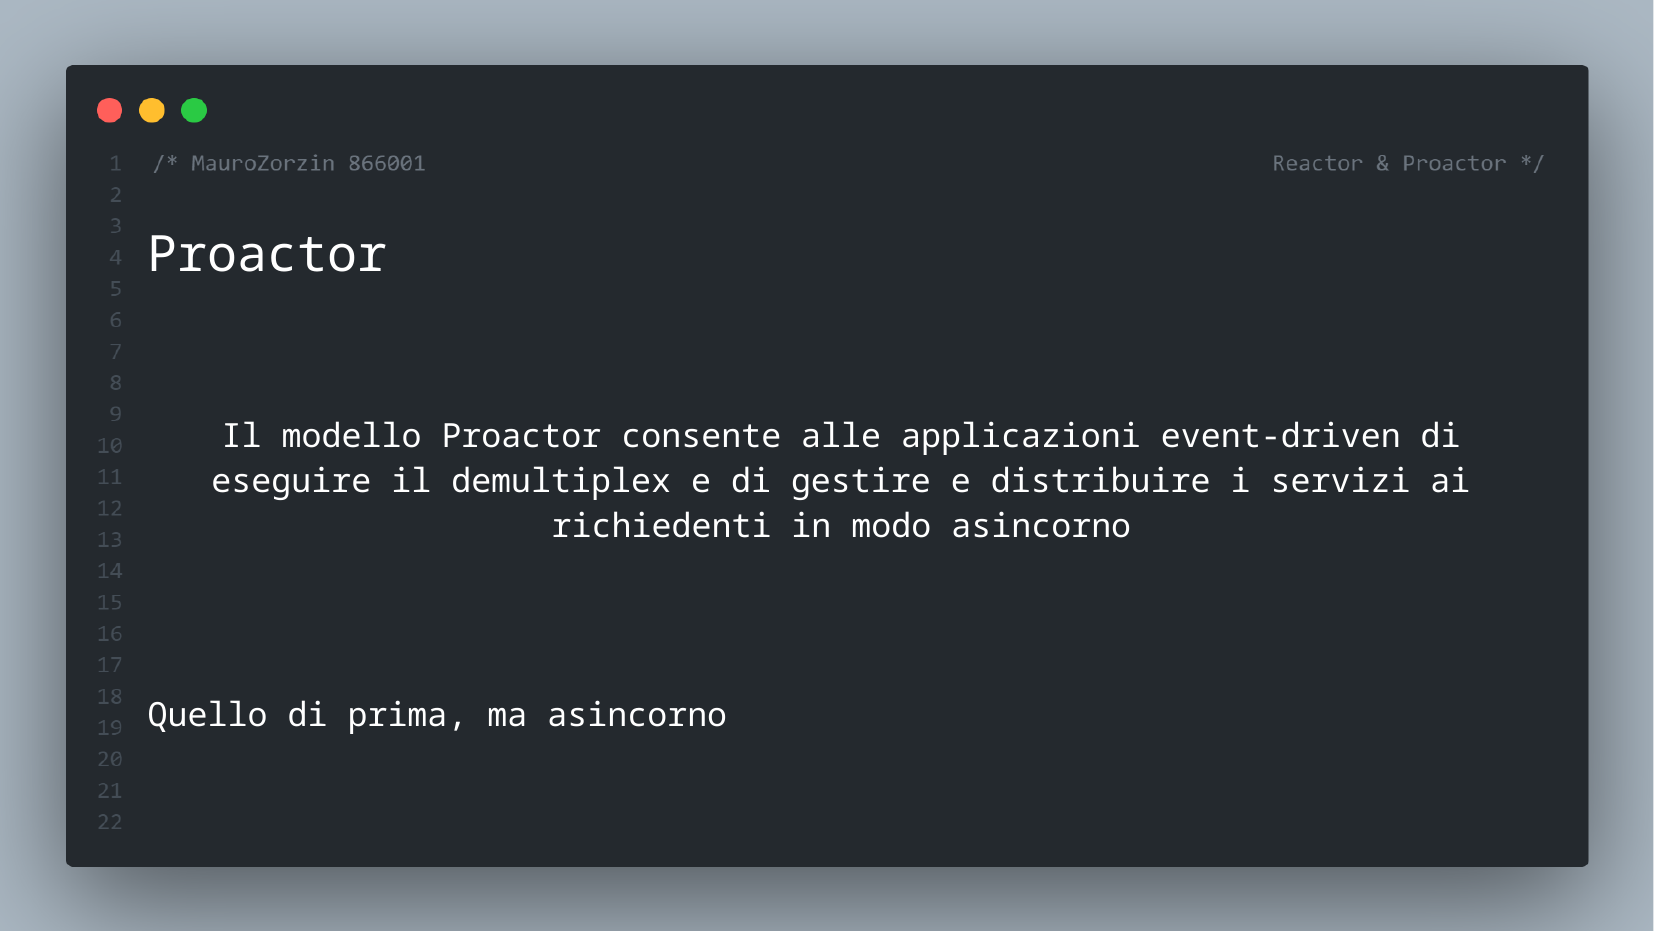

# Proactor
Il modello Proactor consente alle applicazioni event-driven di eseguire il demultiplex e di gestire e distribuire i servizi ai richiedenti in modo asincorno
Quello di prima, ma asincorno